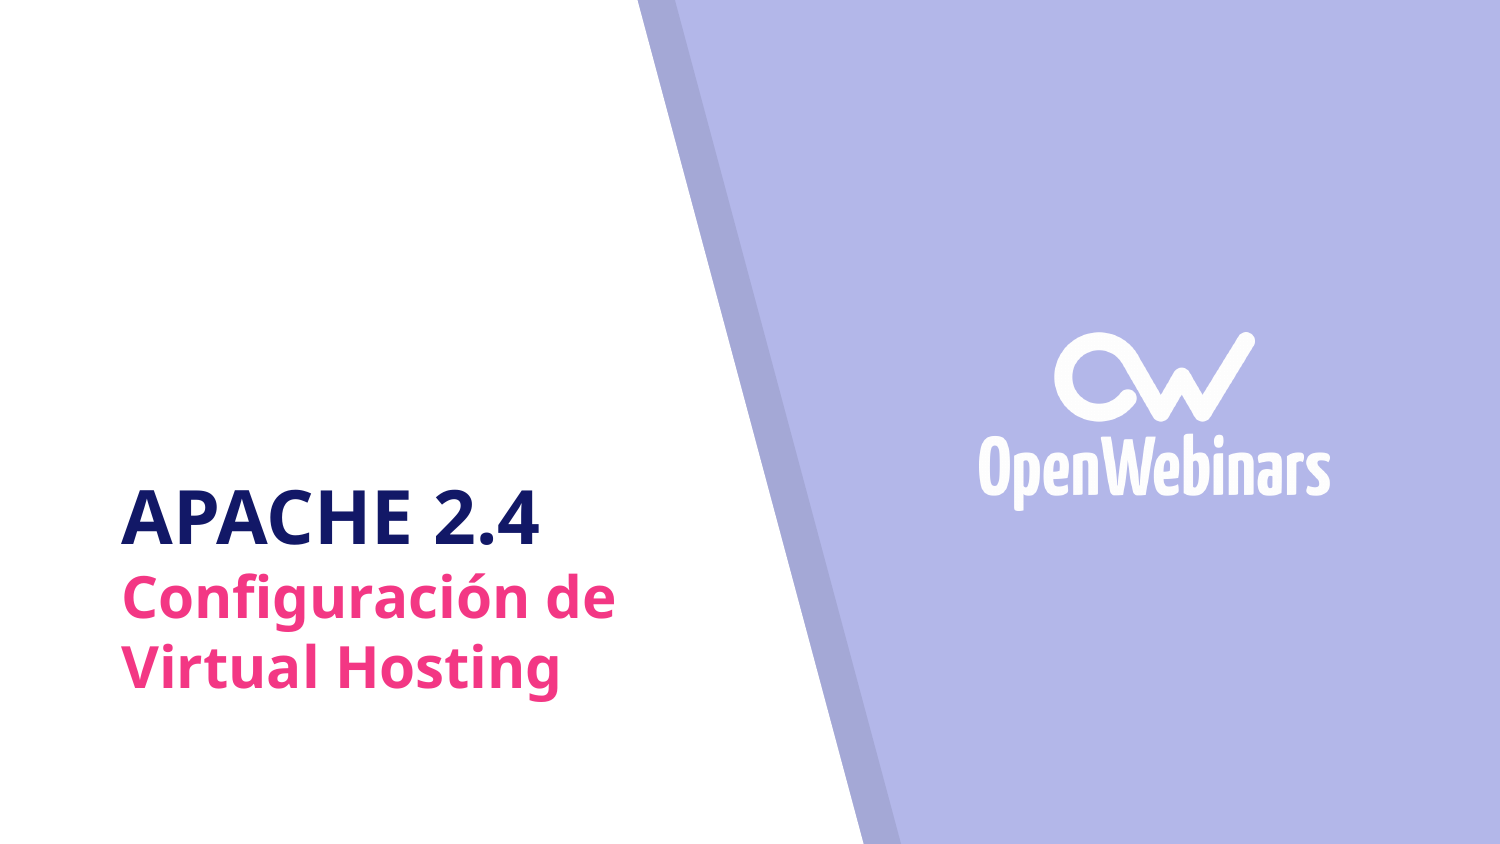

# APACHE 2.4 Configuración de Virtual Hosting